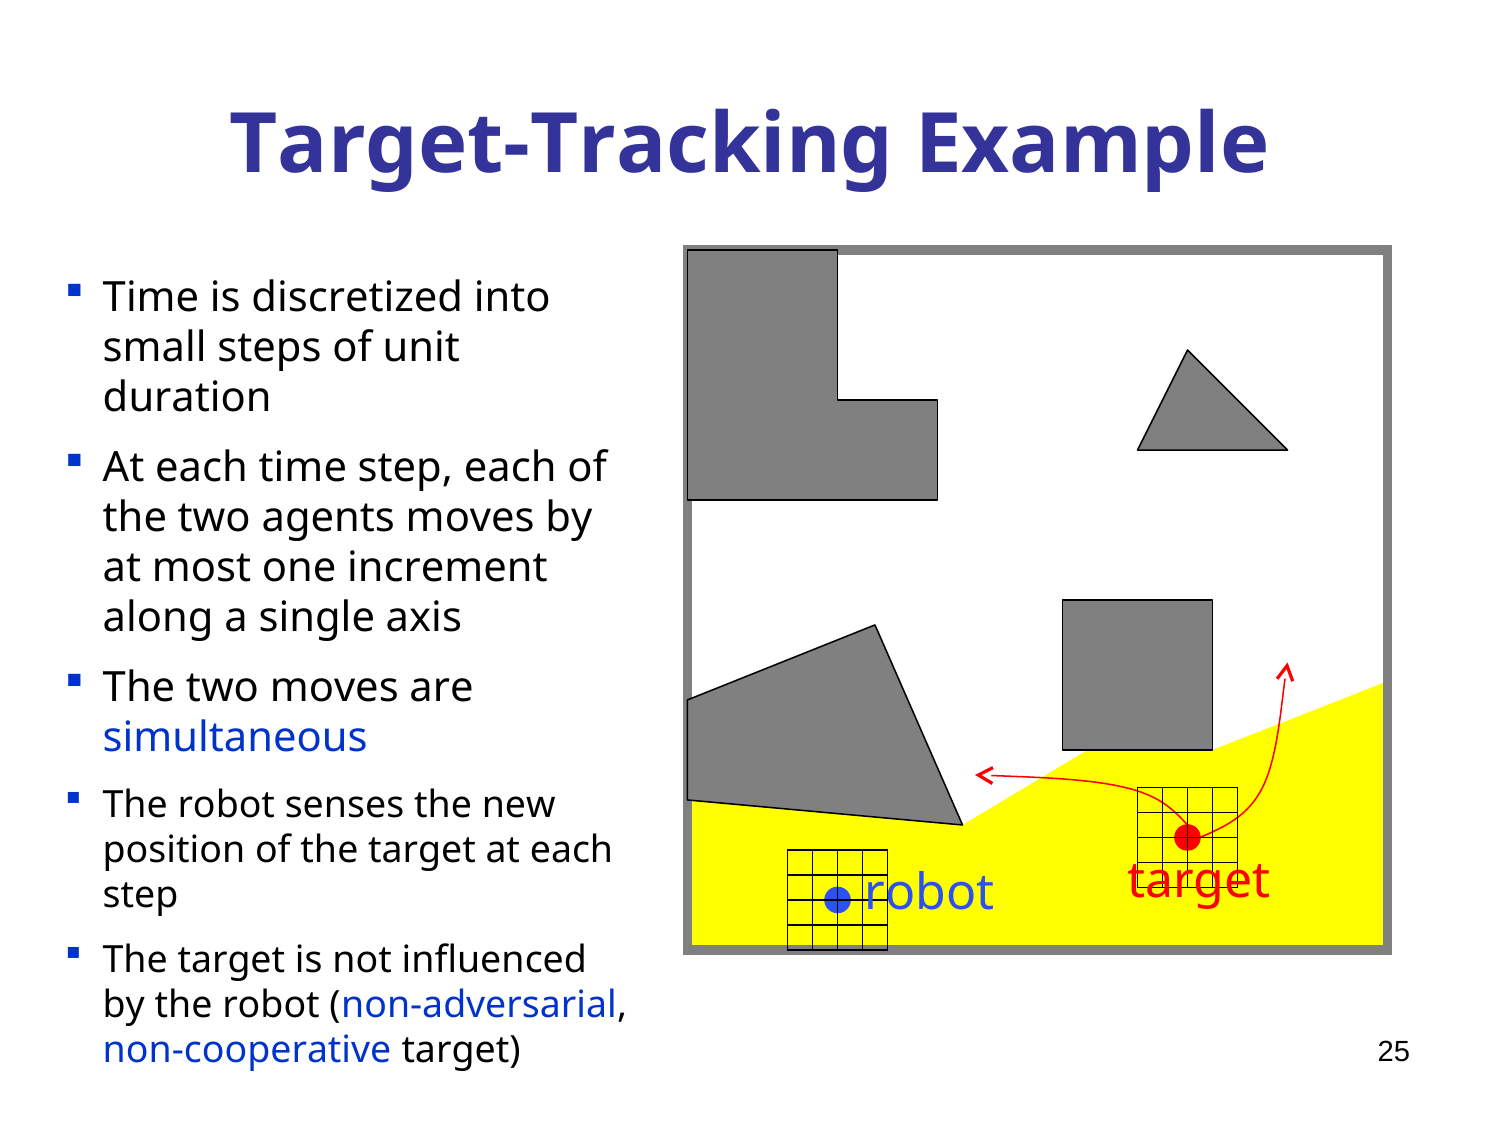

# Target-Tracking Example
target
robot
Time is discretized into small steps of unit duration
At each time step, each of the two agents moves by at most one increment along a single axis
The two moves are simultaneous
The robot senses the new position of the target at each step
The target is not influenced by the robot (non-adversarial, non-cooperative target)